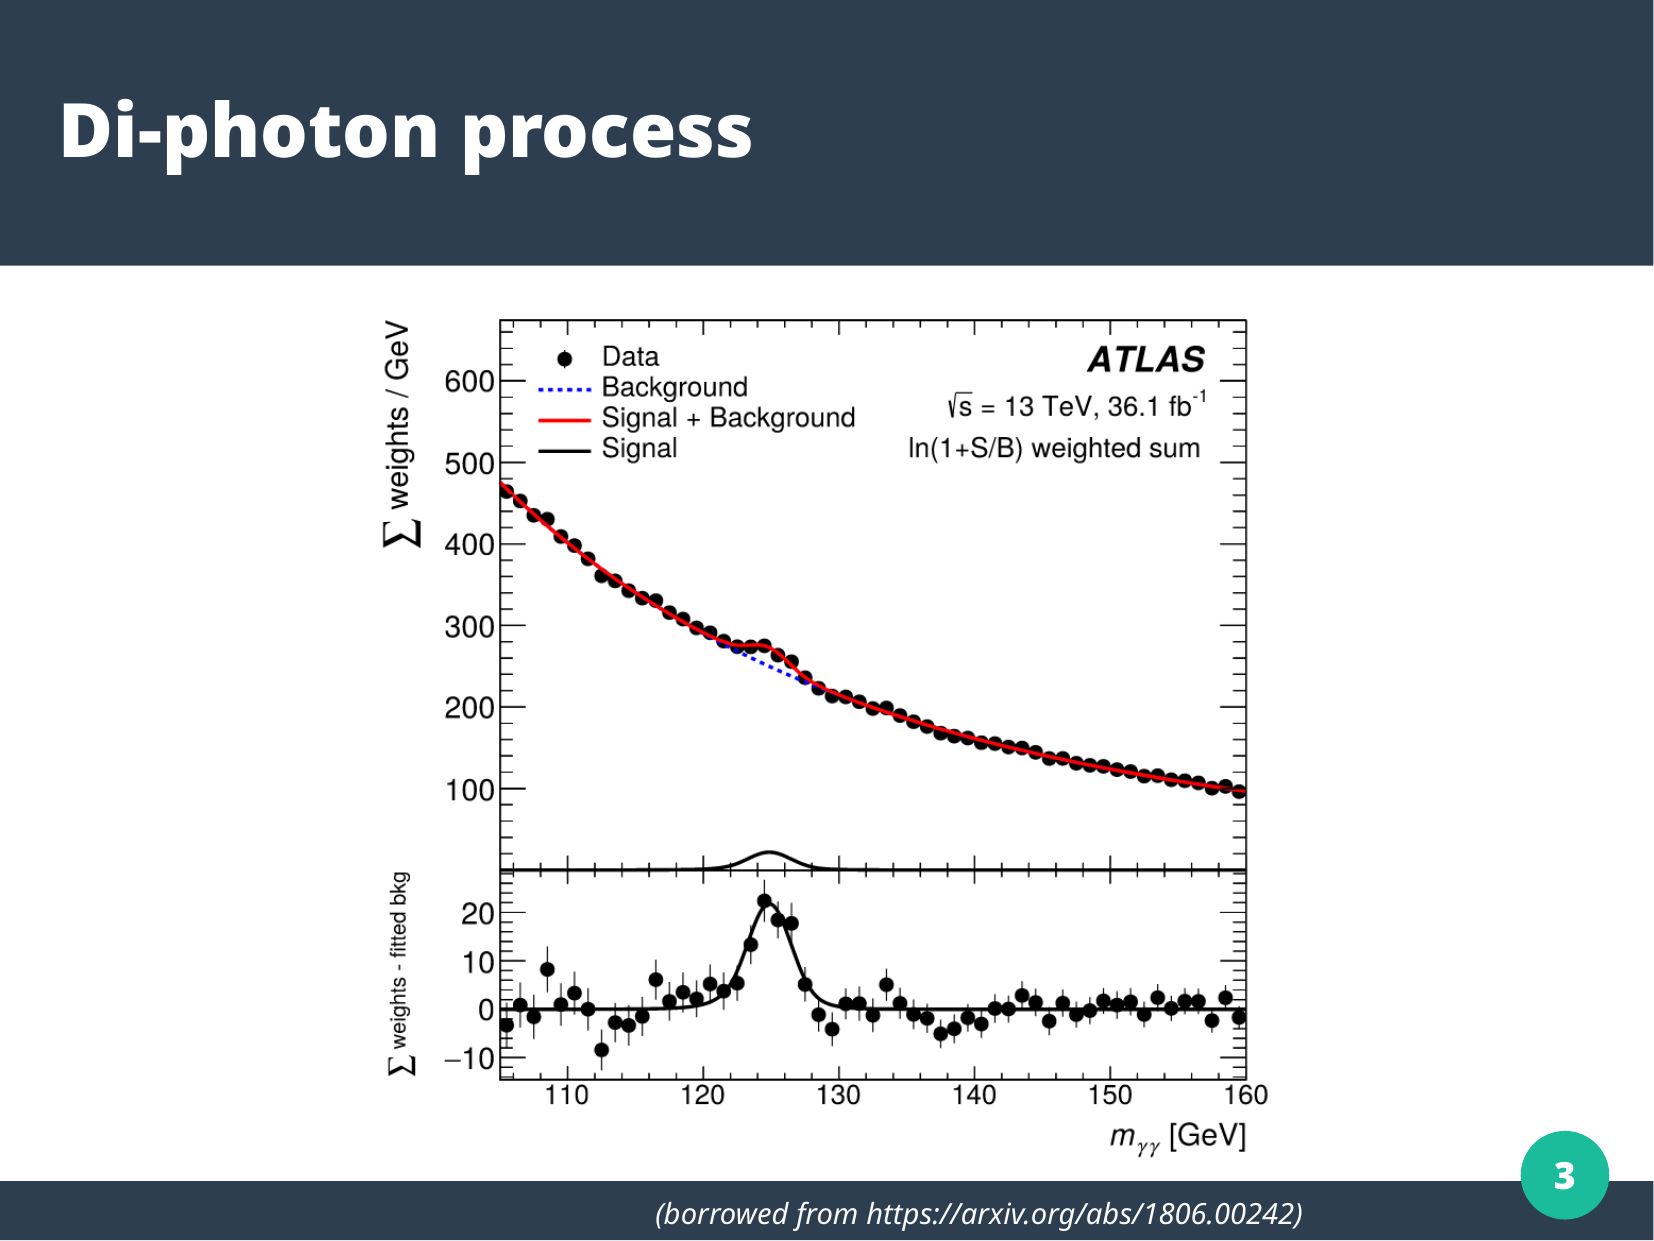

# Di-photon process
3
(borrowed from https://arxiv.org/abs/1806.00242)